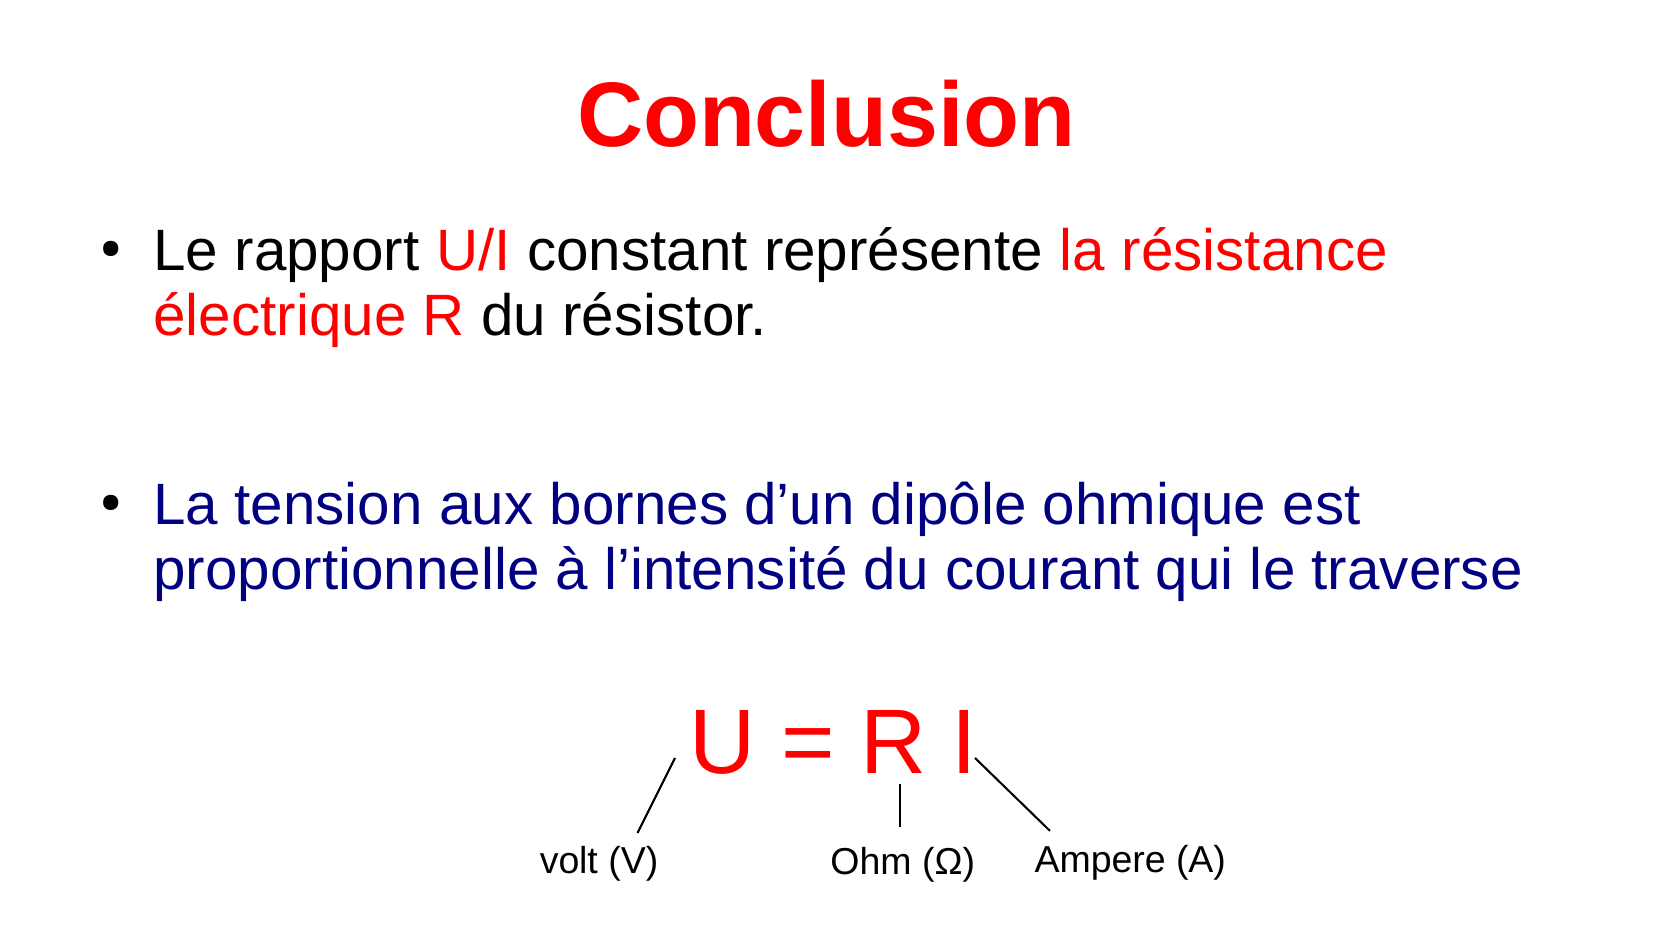

# Conclusion
Le rapport U/I constant représente la résistance électrique R du résistor.
La tension aux bornes d’un dipôle ohmique est proportionnelle à l’intensité du courant qui le traverse
U = R I
Ampere (A)
volt (V)
Ohm (Ω)